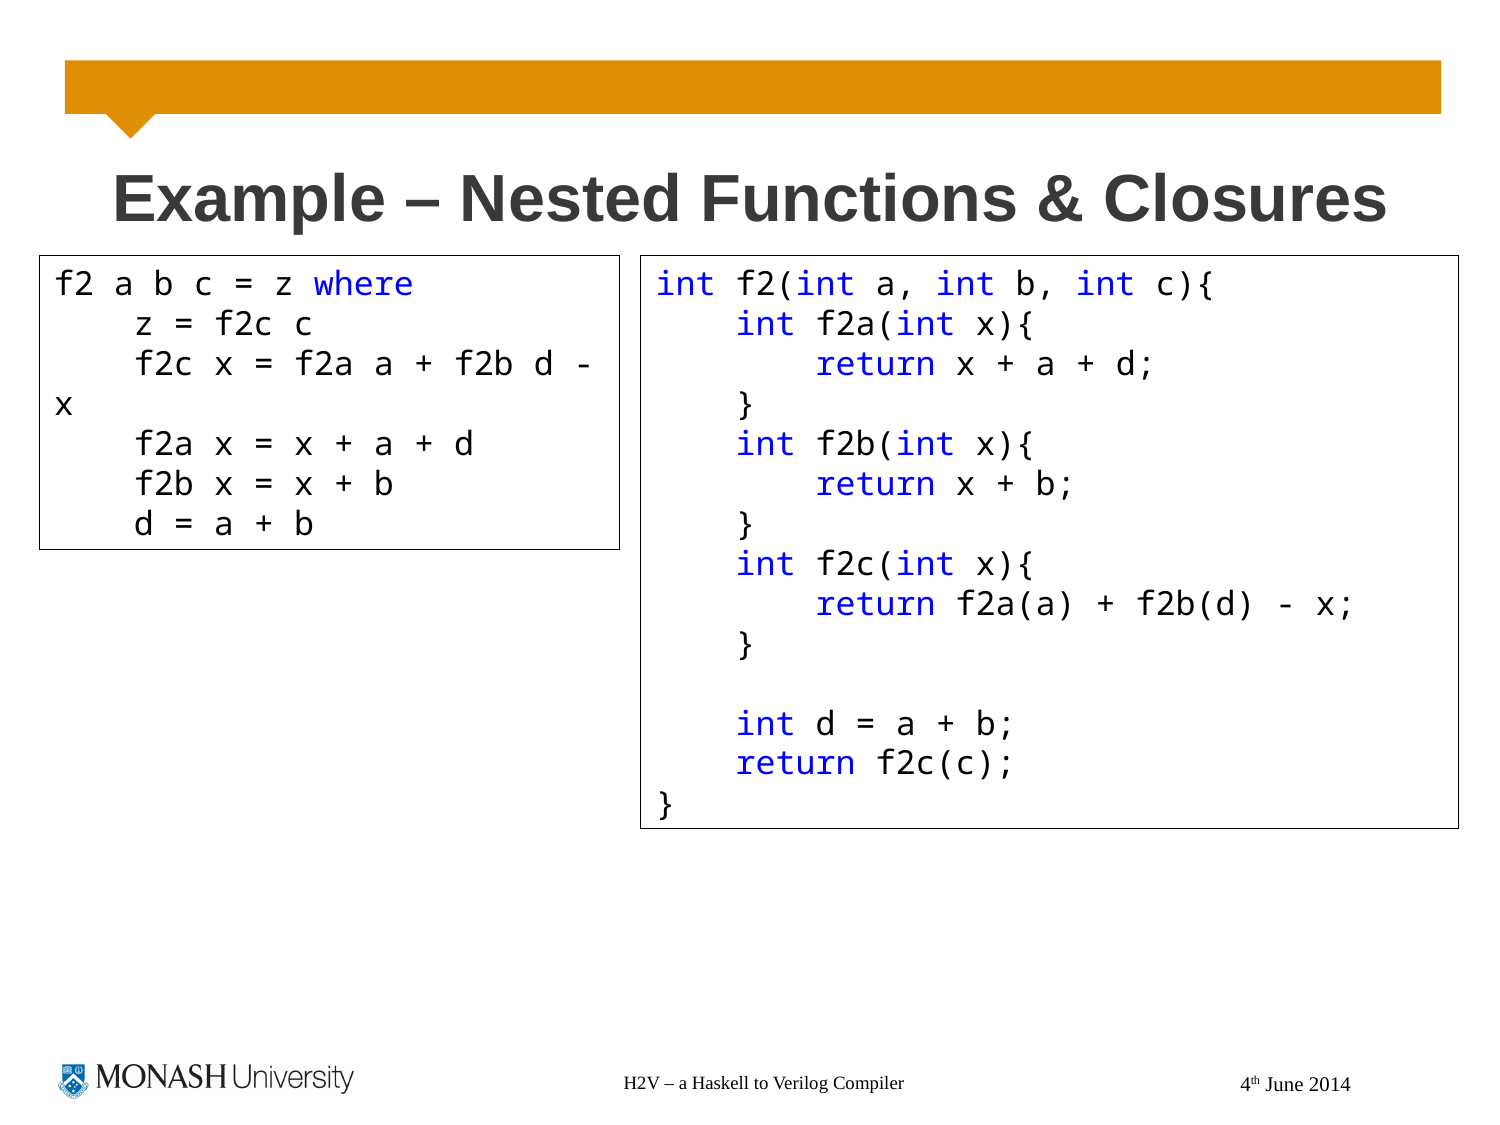

# Example – Nested Functions & Closures
f2 a b c = z where
 z = f2c c
 f2c x = f2a a + f2b d - x
 f2a x = x + a + d
 f2b x = x + b
 d = a + b
int f2(int a, int b, int c){
 int f2a(int x){
 return x + a + d;
 }
 int f2b(int x){
 return x + b;
 }
 int f2c(int x){
 return f2a(a) + f2b(d) - x;
 }
 int d = a + b;
 return f2c(c);
}